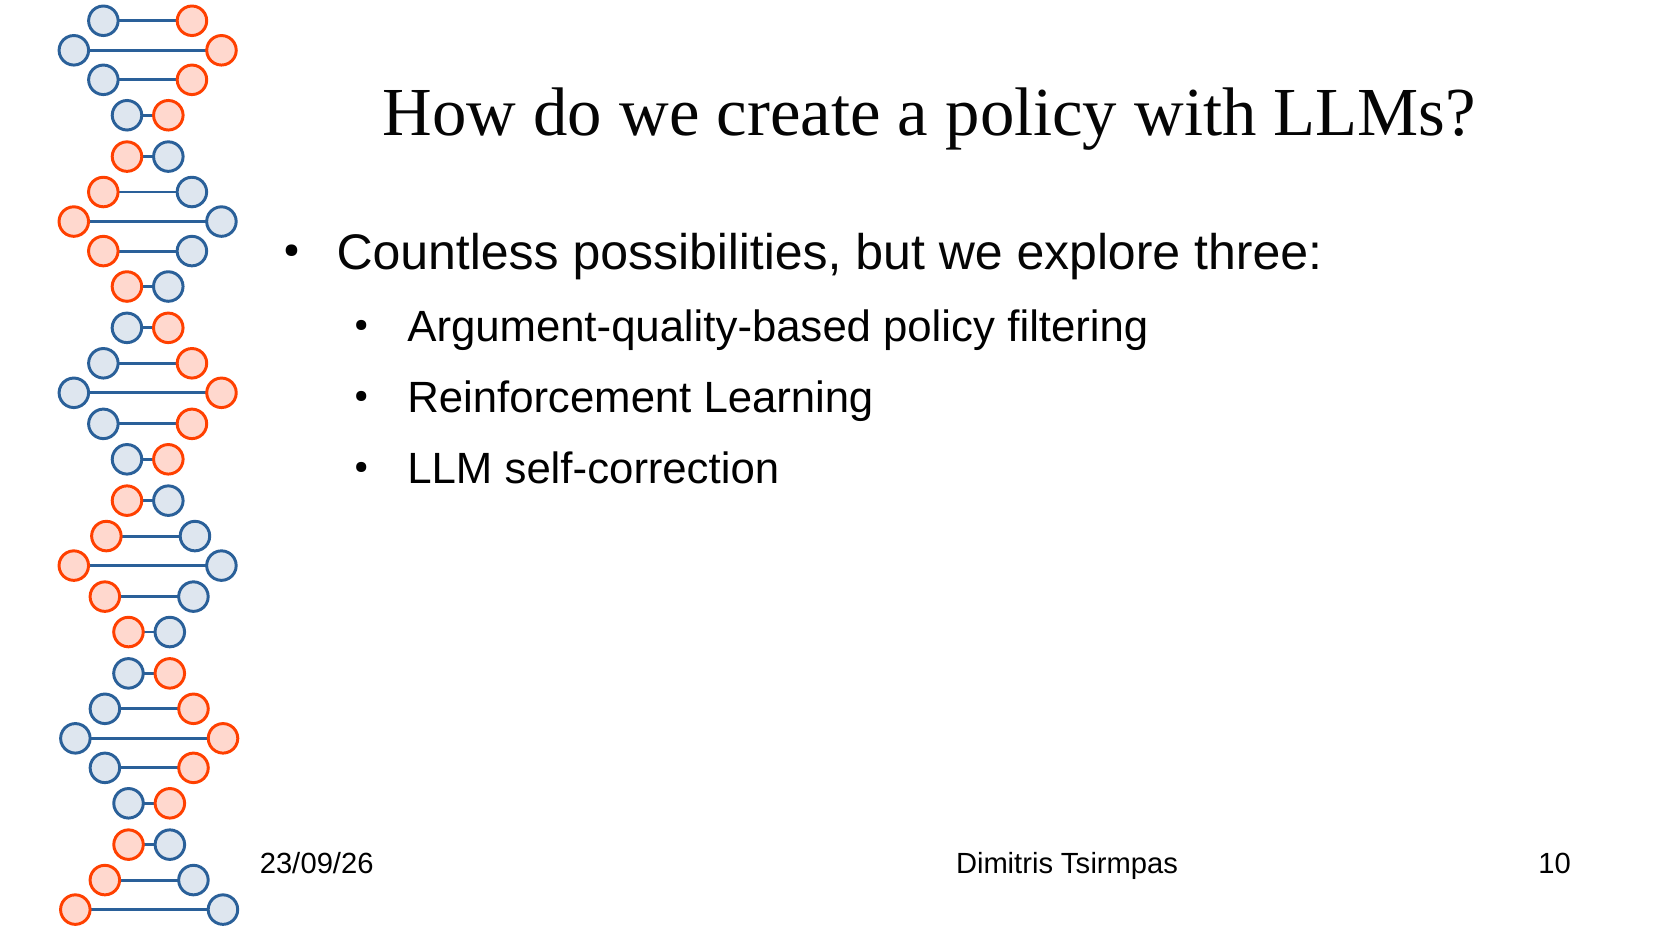

# How do we create a policy with LLMs?
Countless possibilities, but we explore three:
Argument-quality-based policy filtering
Reinforcement Learning
LLM self-correction
Dimitris Tsirmpas
10